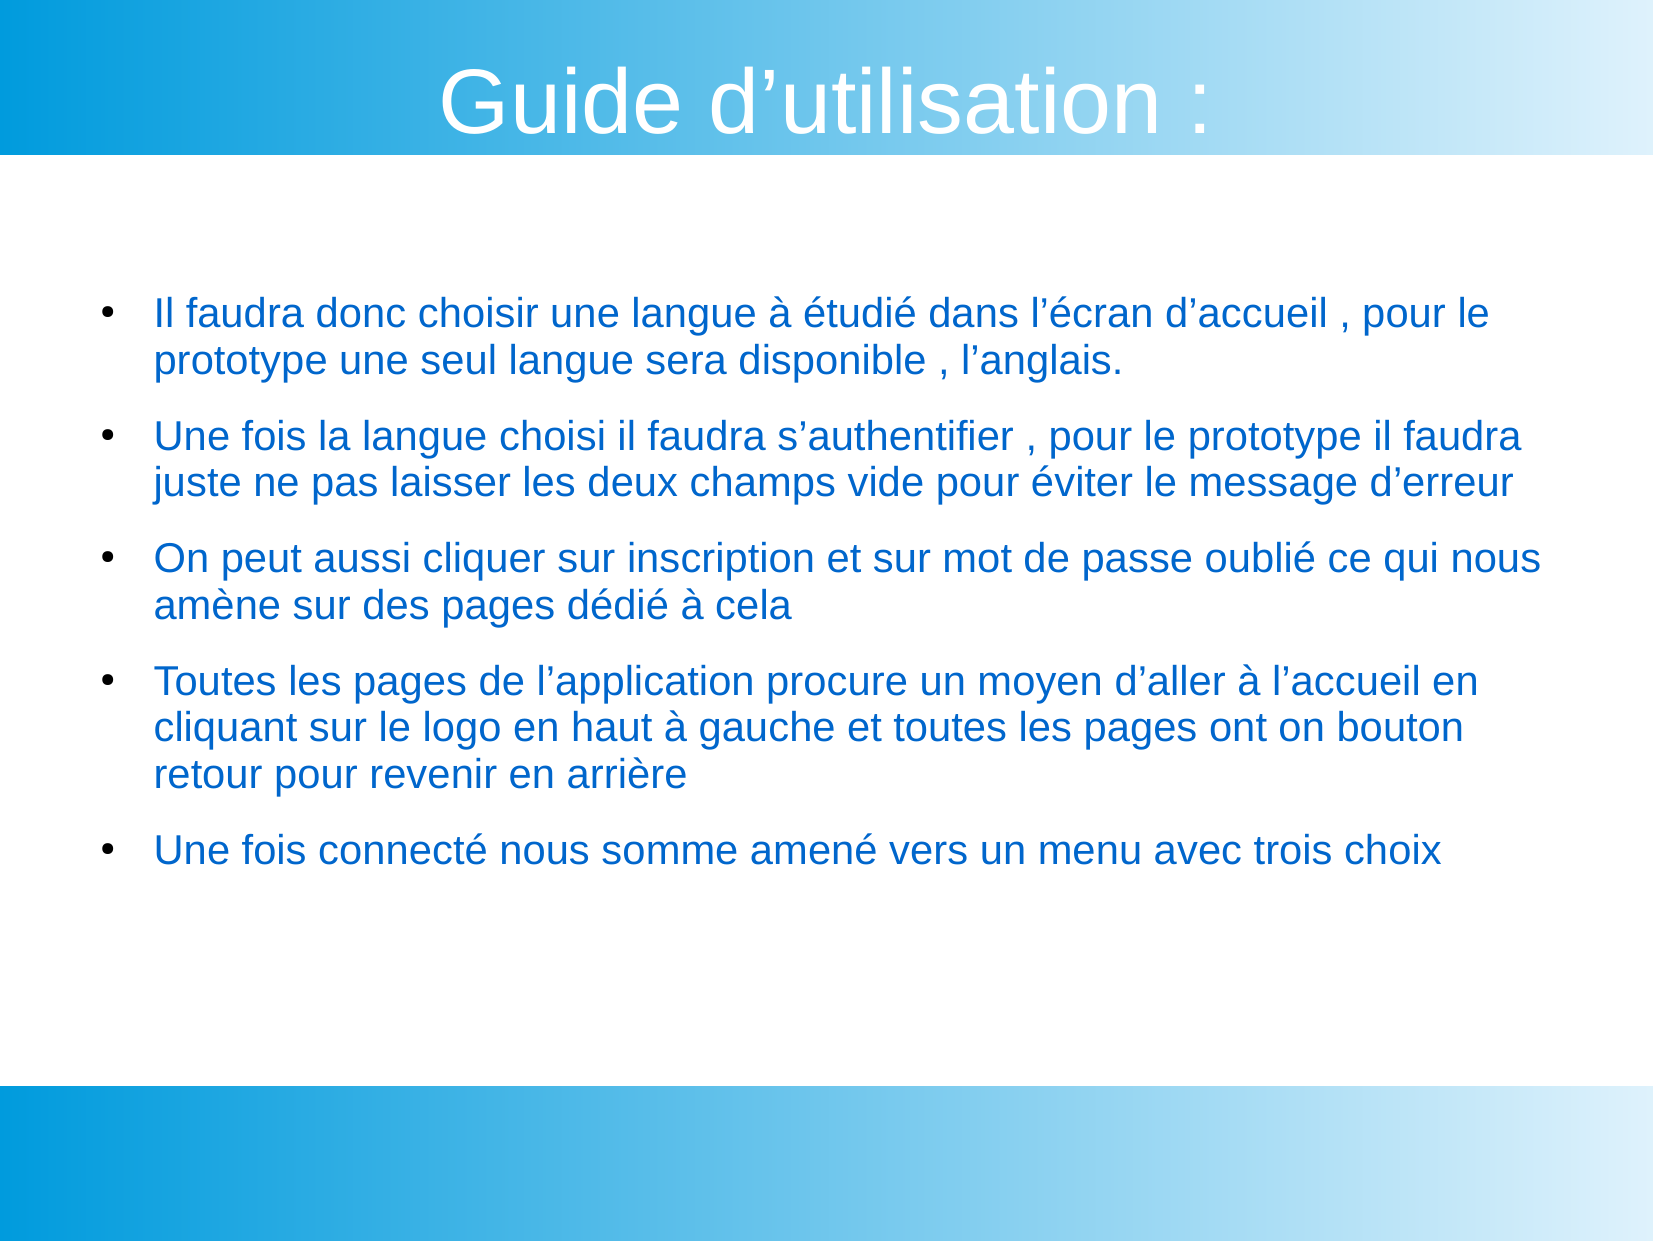

# Guide d’utilisation :
Il faudra donc choisir une langue à étudié dans l’écran d’accueil , pour le prototype une seul langue sera disponible , l’anglais.
Une fois la langue choisi il faudra s’authentifier , pour le prototype il faudra juste ne pas laisser les deux champs vide pour éviter le message d’erreur
On peut aussi cliquer sur inscription et sur mot de passe oublié ce qui nous amène sur des pages dédié à cela
Toutes les pages de l’application procure un moyen d’aller à l’accueil en cliquant sur le logo en haut à gauche et toutes les pages ont on bouton retour pour revenir en arrière
Une fois connecté nous somme amené vers un menu avec trois choix